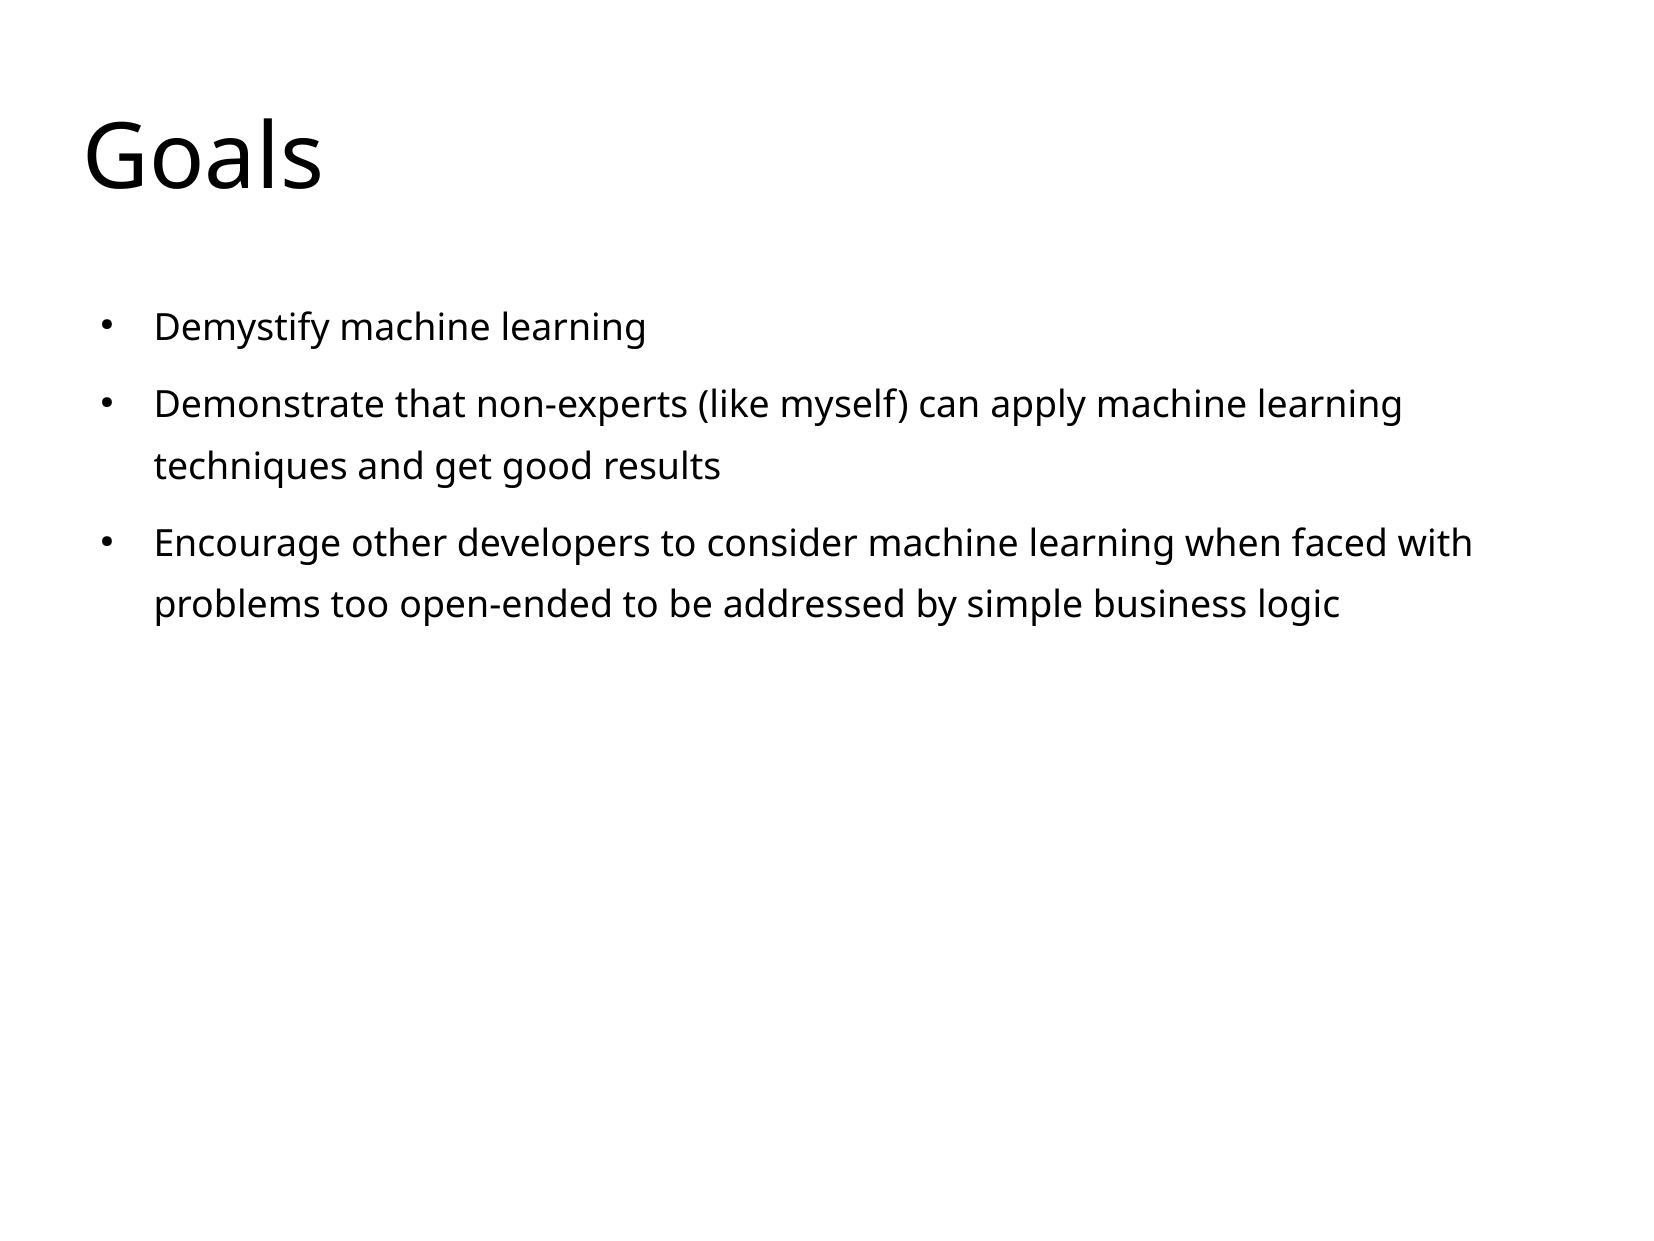

# Goals
Demystify machine learning
Demonstrate that non-experts (like myself) can apply machine learning techniques and get good results
Encourage other developers to consider machine learning when faced with problems too open-ended to be addressed by simple business logic